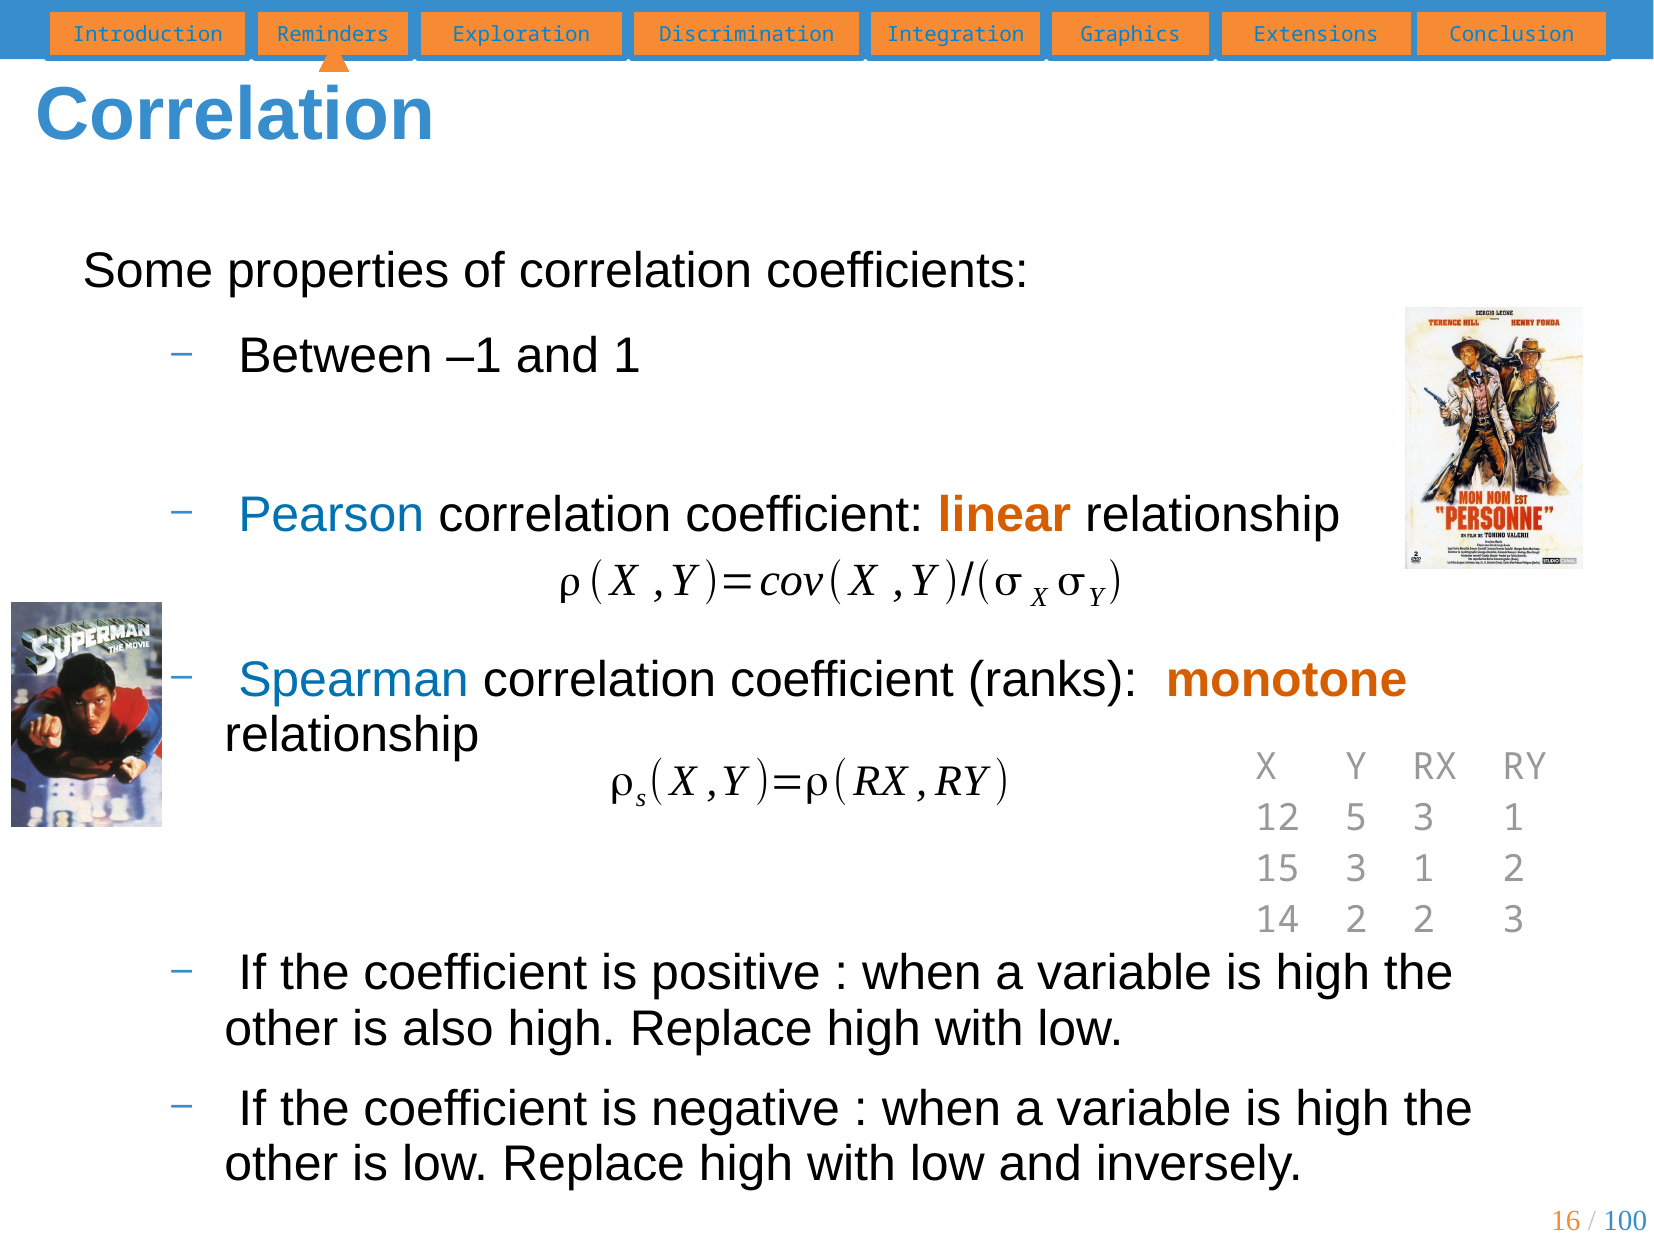

# Correlation
Some properties of correlation coefficients:
 Between –1 and 1
 Pearson correlation coefficient: linear relationship
 Spearman correlation coefficient (ranks): monotone relationship
 If the coefficient is positive : when a variable is high the other is also high. Replace high with low.
 If the coefficient is negative : when a variable is high the other is low. Replace high with low and inversely.
X Y RX RY
12 5 3 1
15 3 1 2
14 2 2 3
16